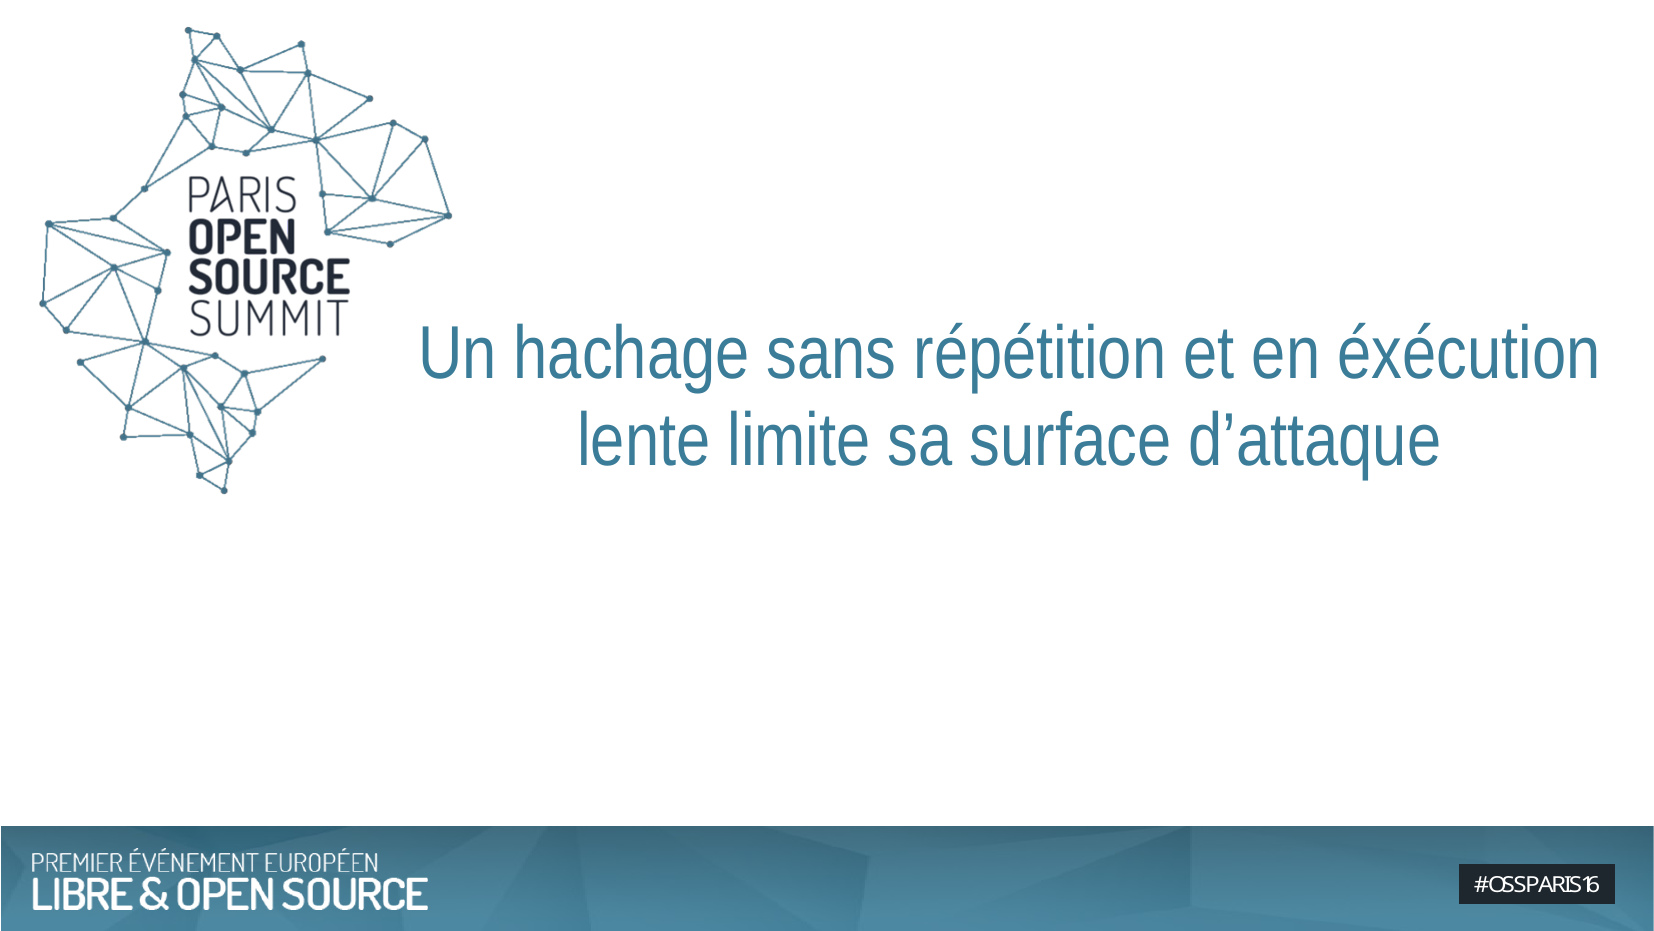

# Un hachage sans répétition et en éxécution lente limite sa surface d’attaque